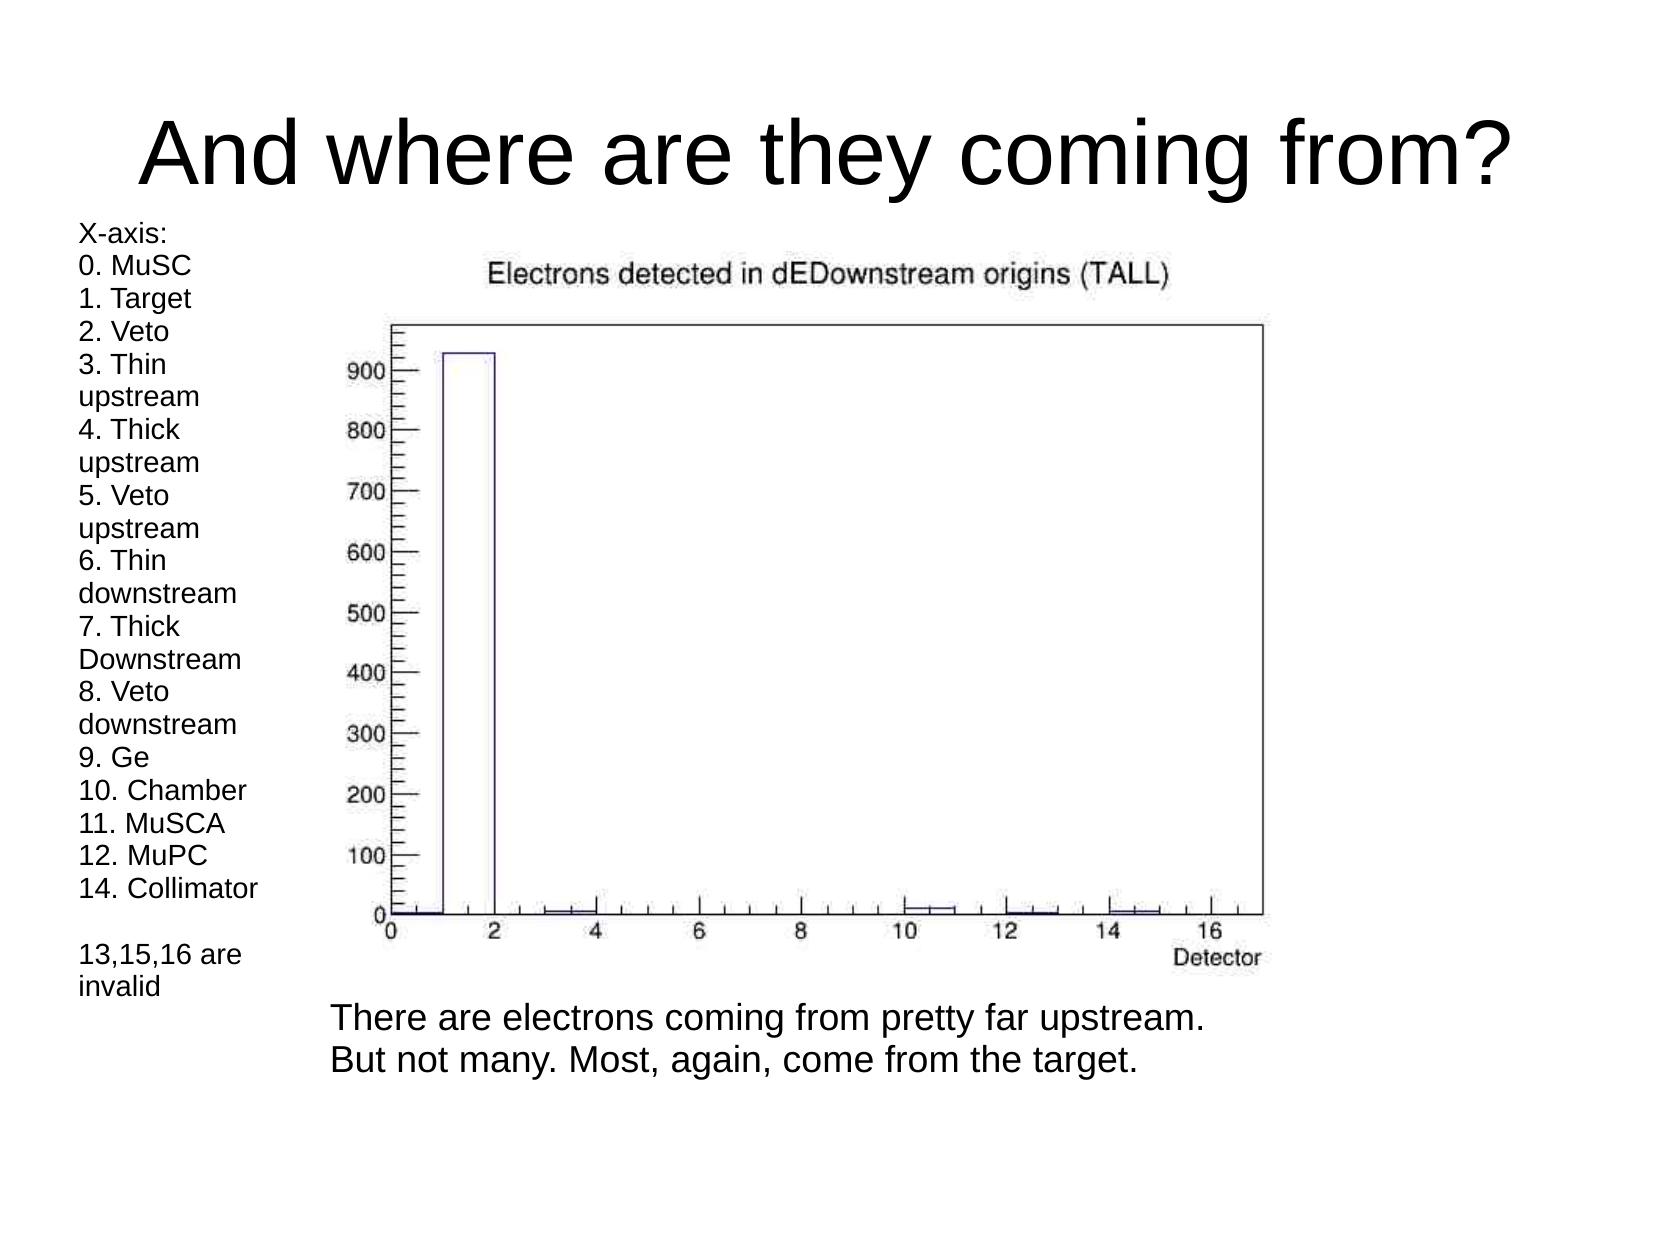

# And where are they coming from?
X-axis:
0. MuSC
1. Target
2. Veto
3. Thin upstream
4. Thick upstream
5. Veto upstream
6. Thin downstream
7. Thick Downstream
8. Veto downstream
9. Ge
10. Chamber
11. MuSCA
12. MuPC
14. Collimator
13,15,16 are invalid
There are electrons coming from pretty far upstream. But not many. Most, again, come from the target.